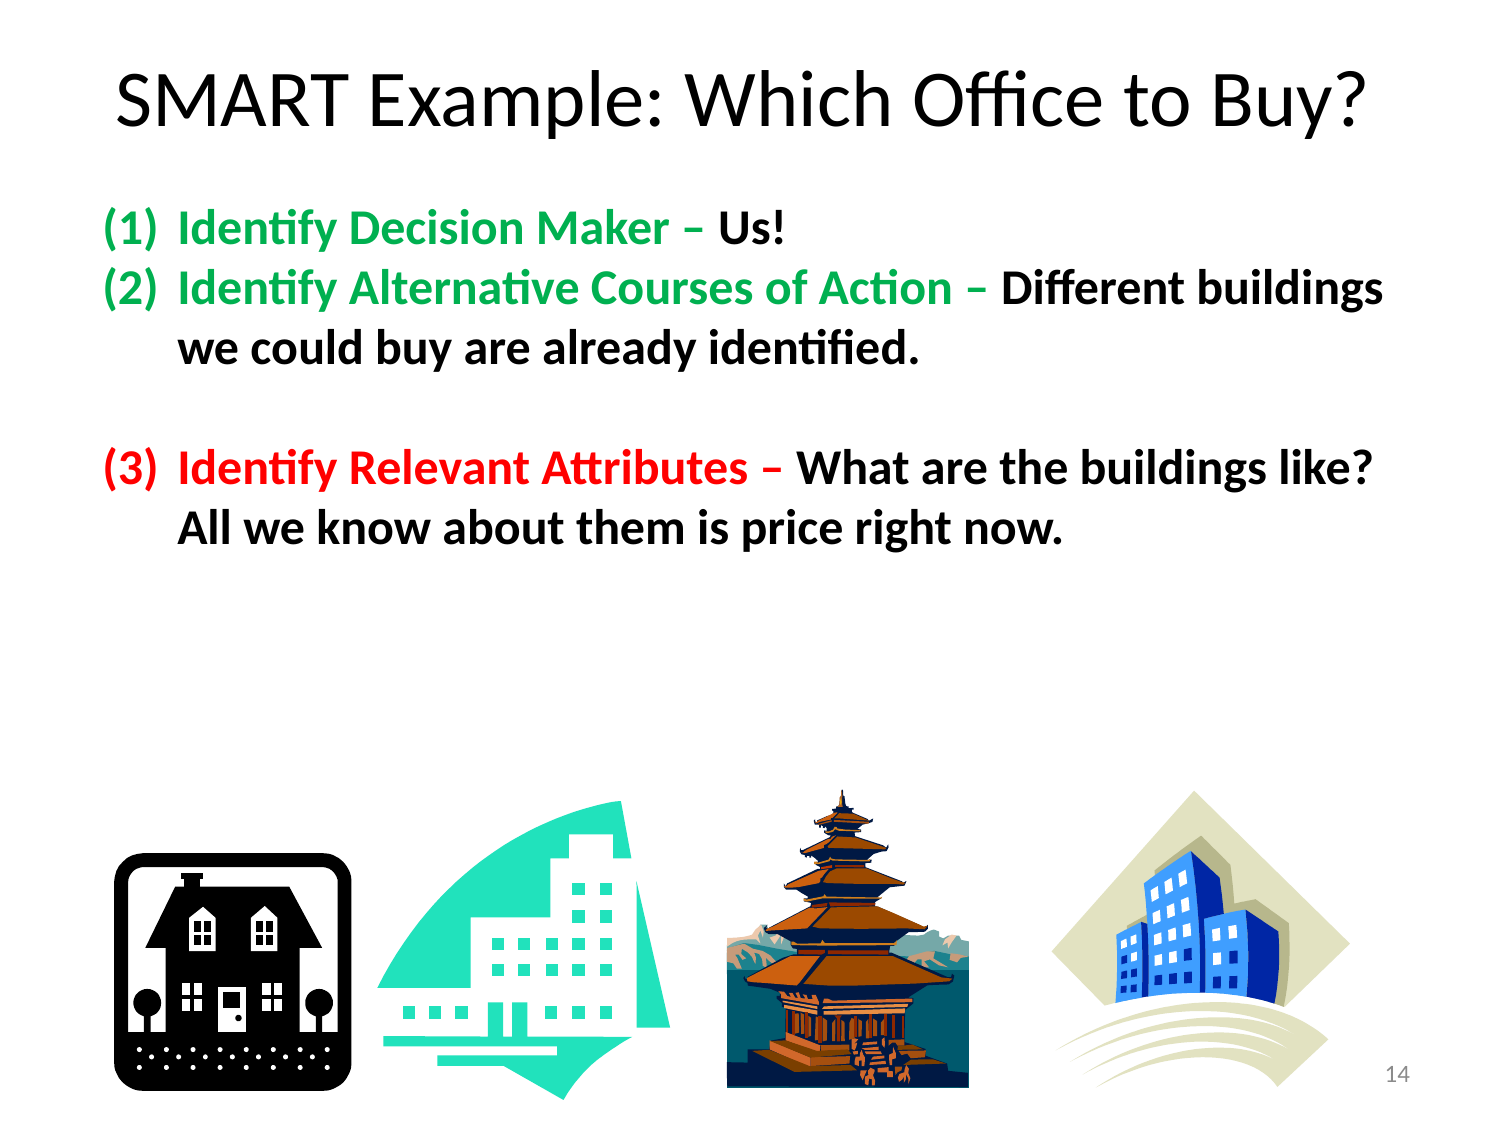

SMART Example: Which Office to Buy?
Identify Decision Maker – Us!
Identify Alternative Courses of Action – Different buildings we could buy are already identified.
Identify Relevant Attributes – What are the buildings like? All we know about them is price right now.